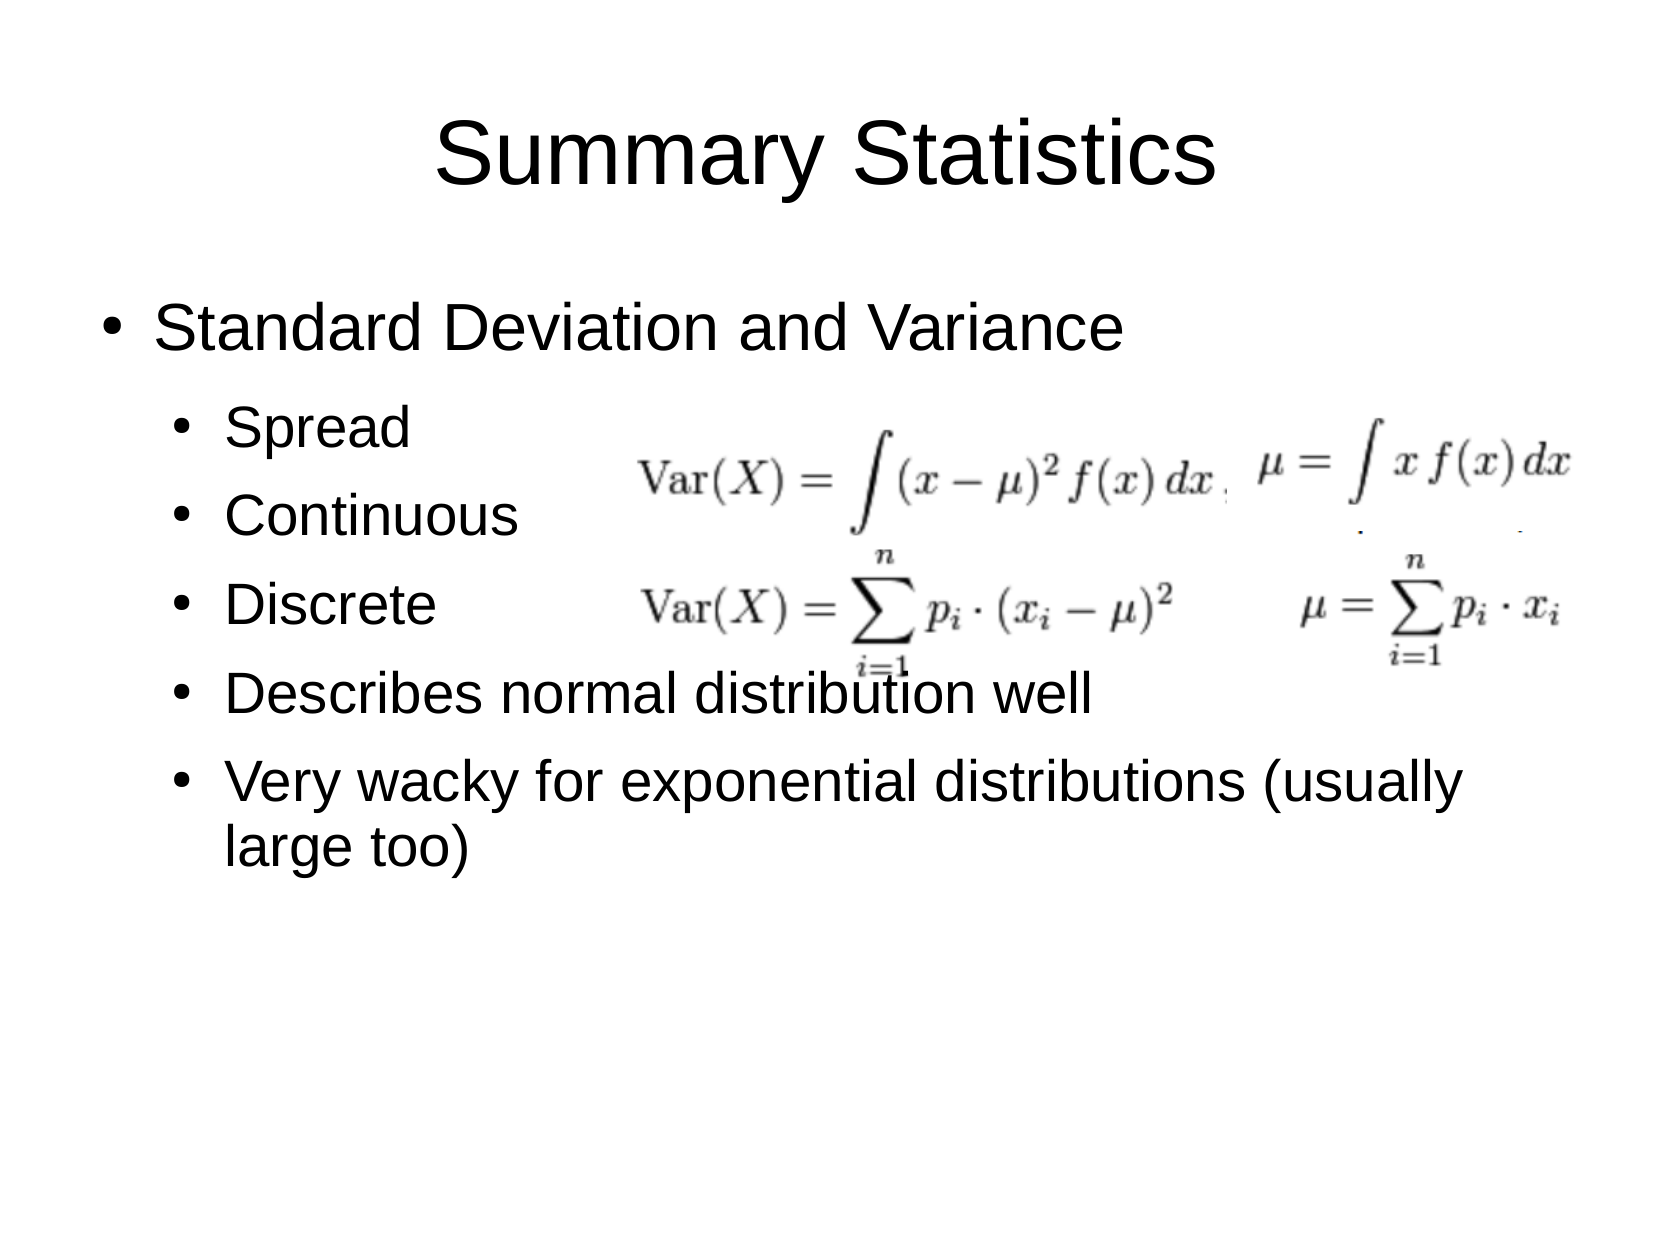

# Summary Statistics
Standard Deviation and Variance
Spread
Continuous
Discrete
Describes normal distribution well
Very wacky for exponential distributions (usually large too)